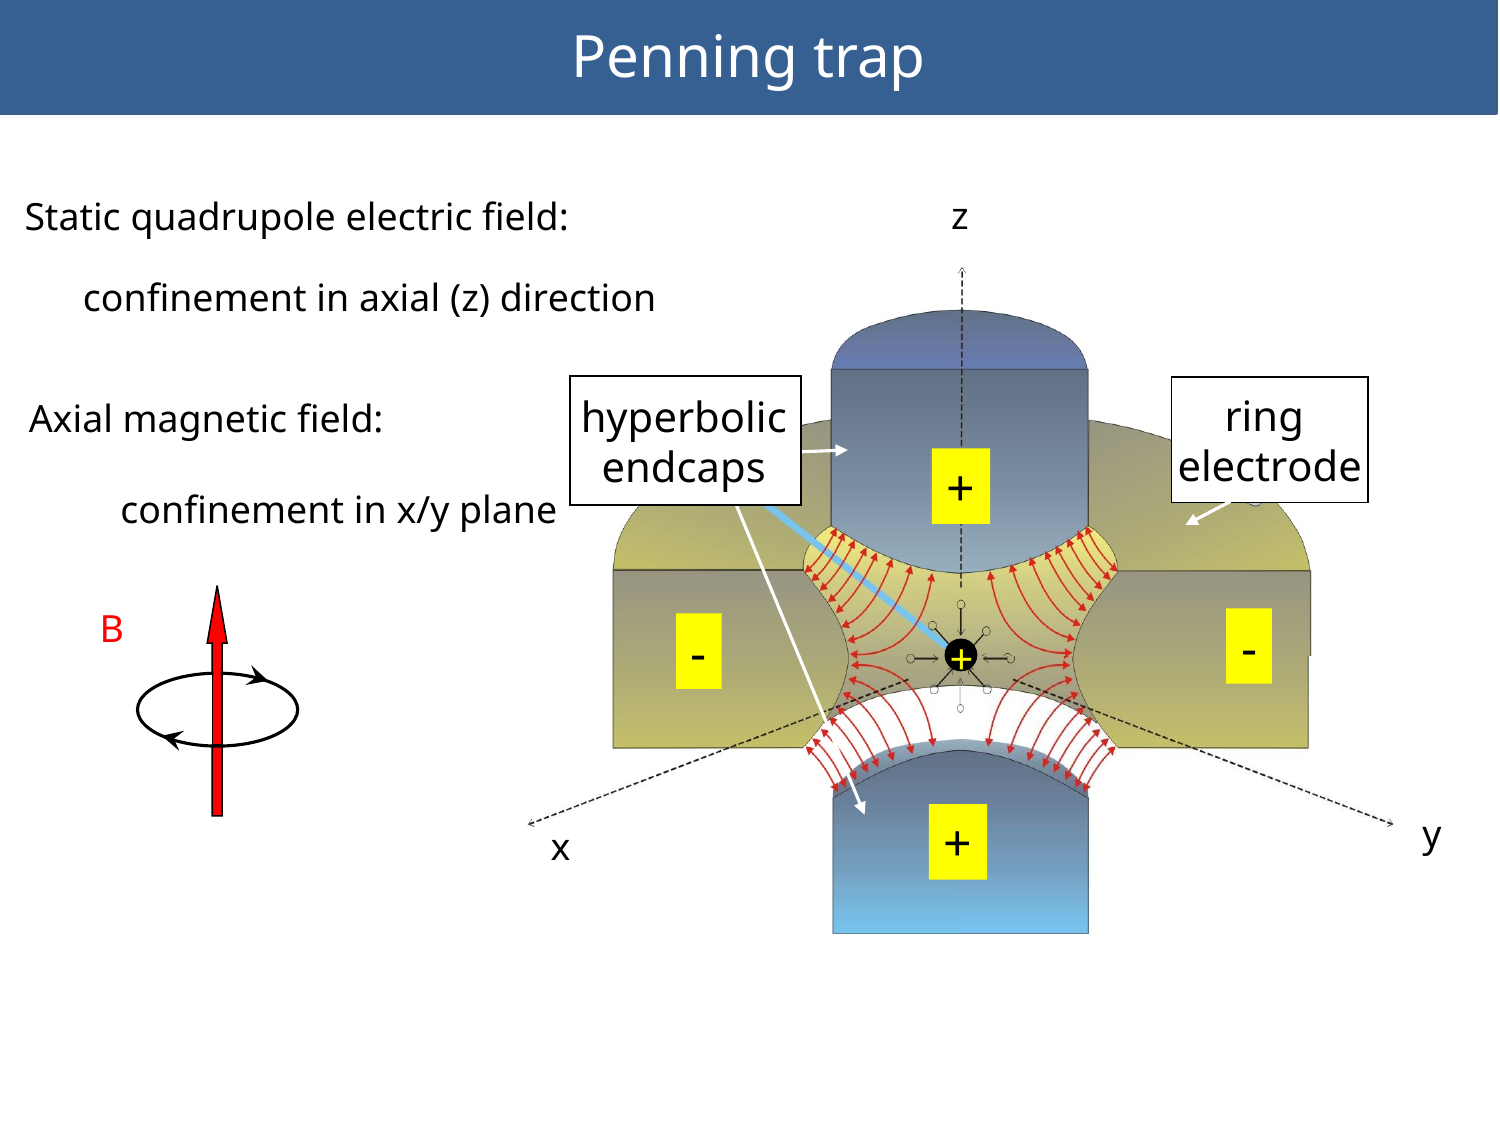

# Penning trap
z
Static quadrupole electric field:
confinement in axial (z) direction
hyperbolic
endcaps
ring
electrode
Axial magnetic field:
+
confinement in x/y plane
B
-
-
+
y
+
x